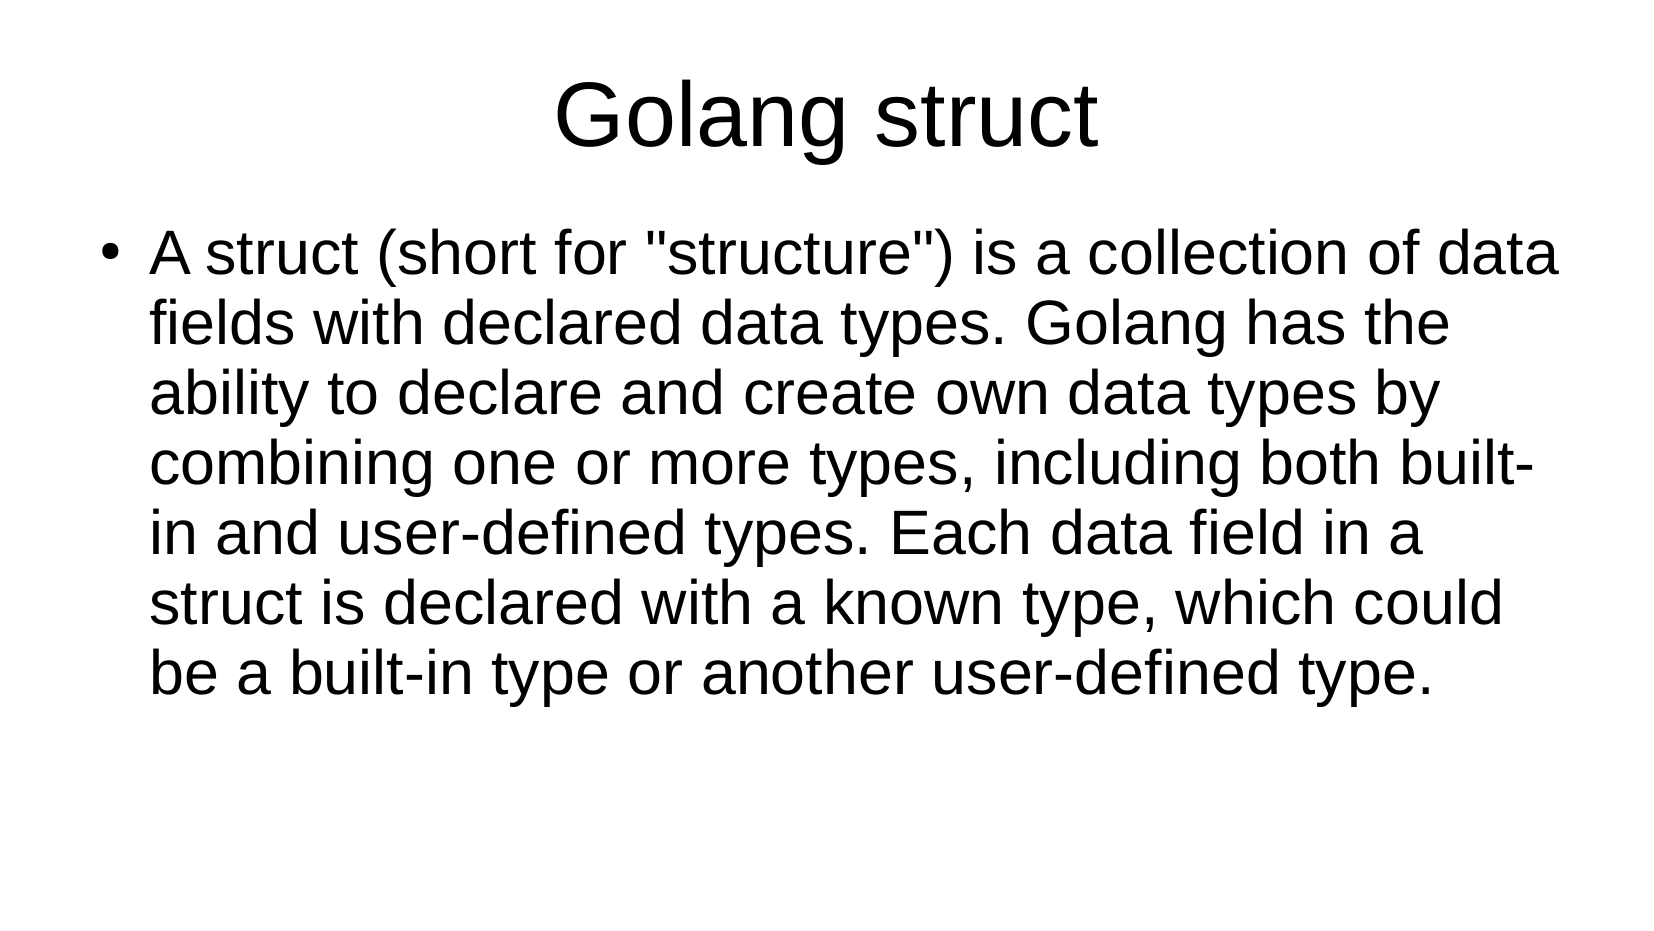

# Golang struct
A struct (short for "structure") is a collection of data fields with declared data types. Golang has the ability to declare and create own data types by combining one or more types, including both built-in and user-defined types. Each data field in a struct is declared with a known type, which could be a built-in type or another user-defined type.